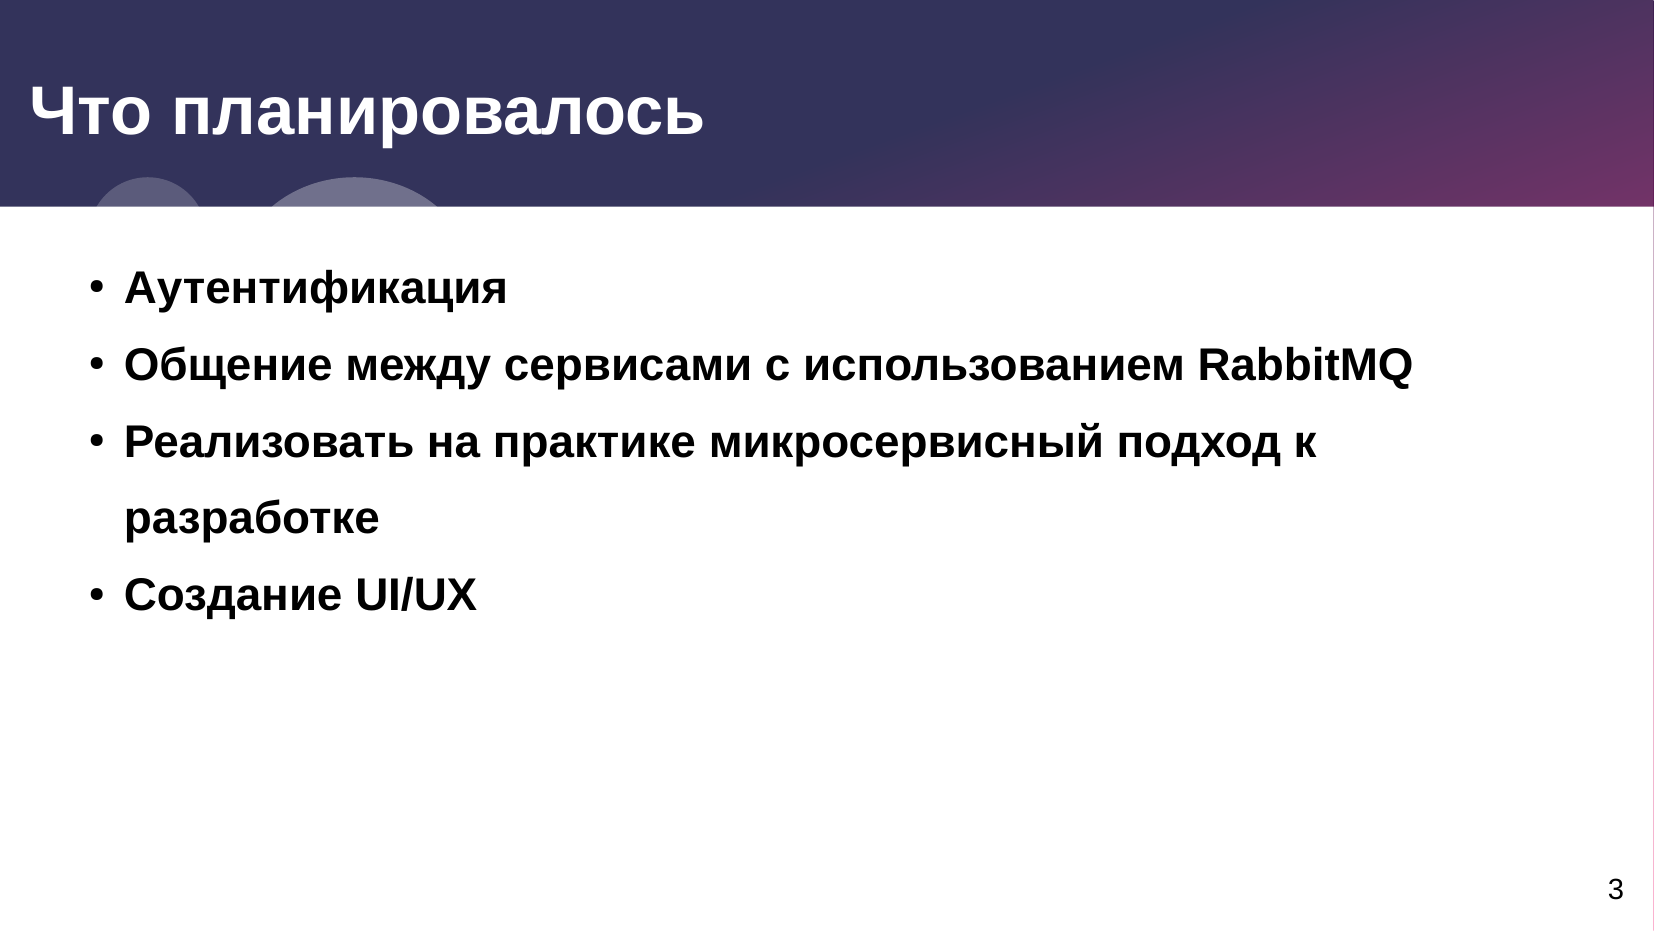

# Что планировалось
Аутентификация
Общение между сервисами с использованием RabbitMQ
Реализовать на практике микросервисный подход к разработке
Создание UI/UX